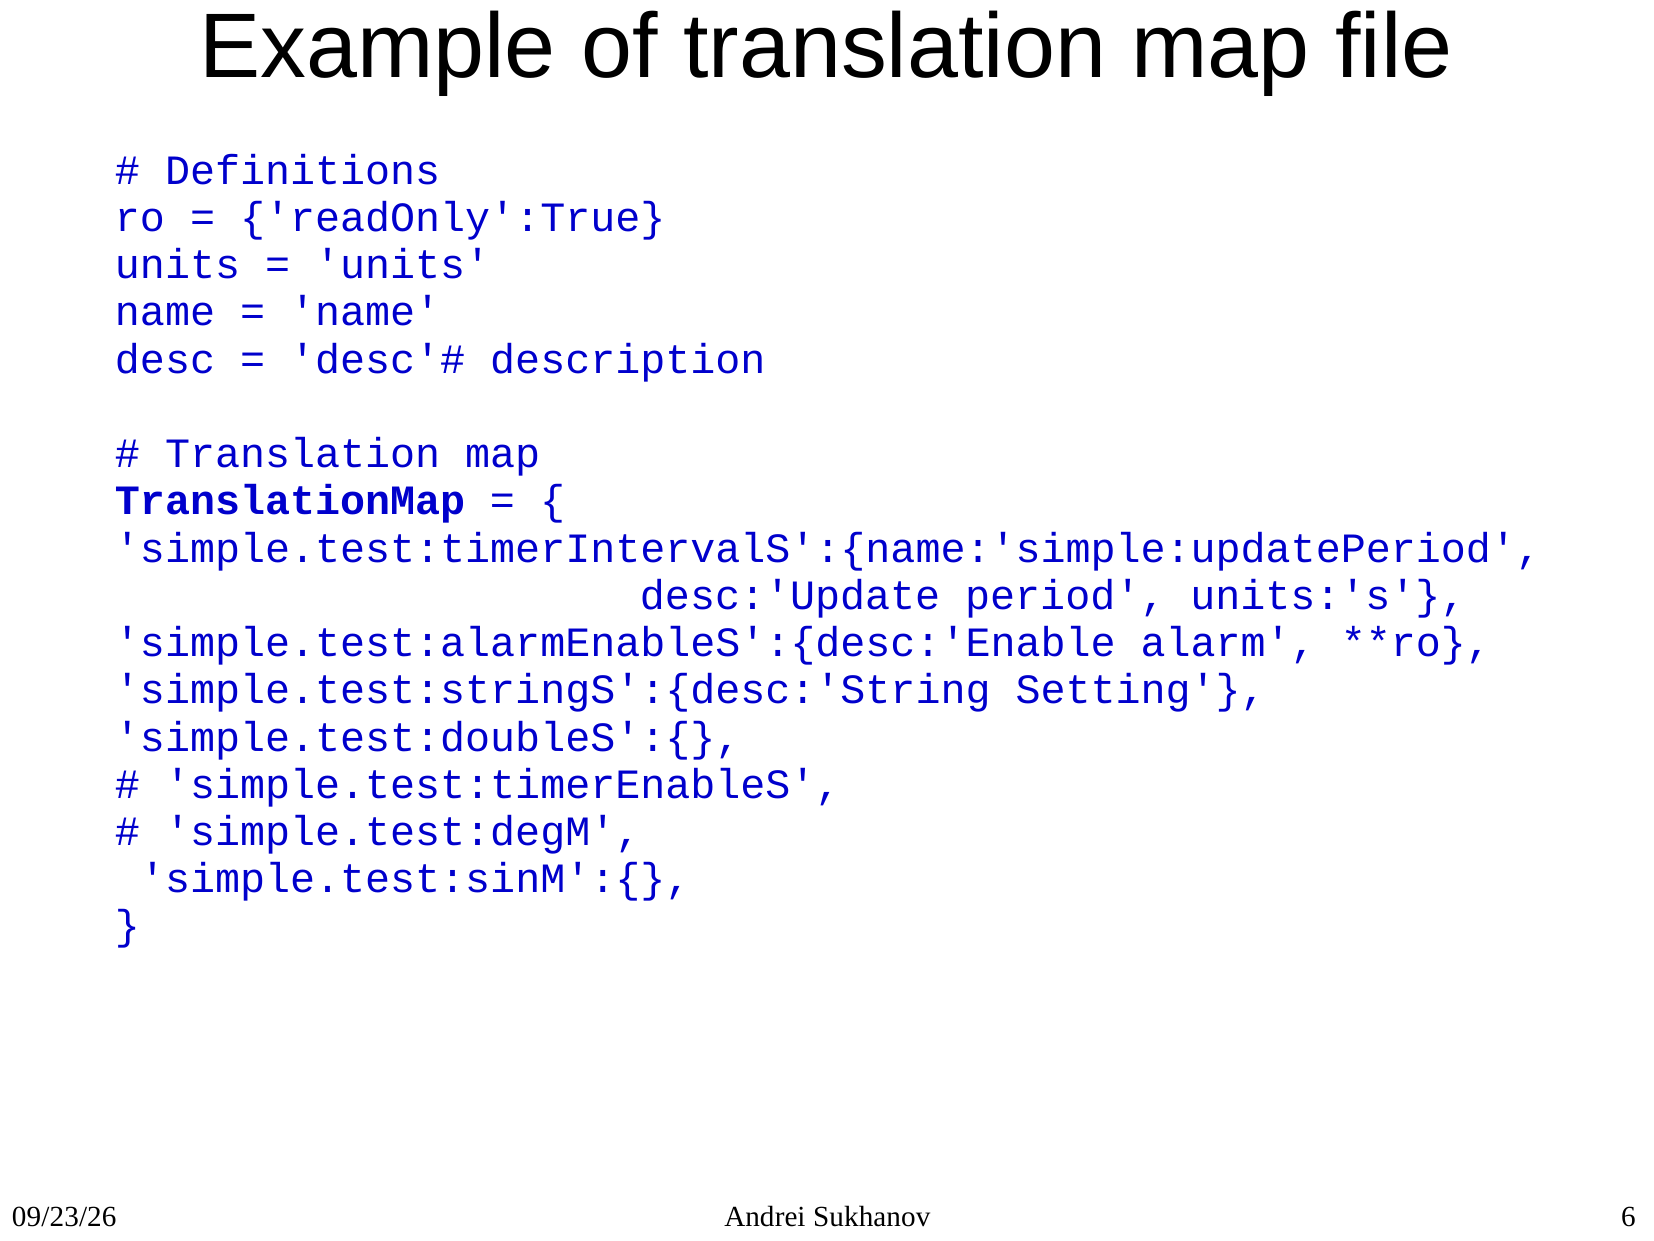

# Example of translation map file
# Definitions
ro = {'readOnly':True}
units = 'units'
name = 'name'
desc = 'desc'# description
# Translation map
TranslationMap = {
'simple.test:timerIntervalS':{name:'simple:updatePeriod',
							desc:'Update period', units:'s'},
'simple.test:alarmEnableS':{desc:'Enable alarm', **ro},
'simple.test:stringS':{desc:'String Setting'},
'simple.test:doubleS':{},
# 'simple.test:timerEnableS',
# 'simple.test:degM',
 'simple.test:sinM':{},
}
Andrei Sukhanov
6